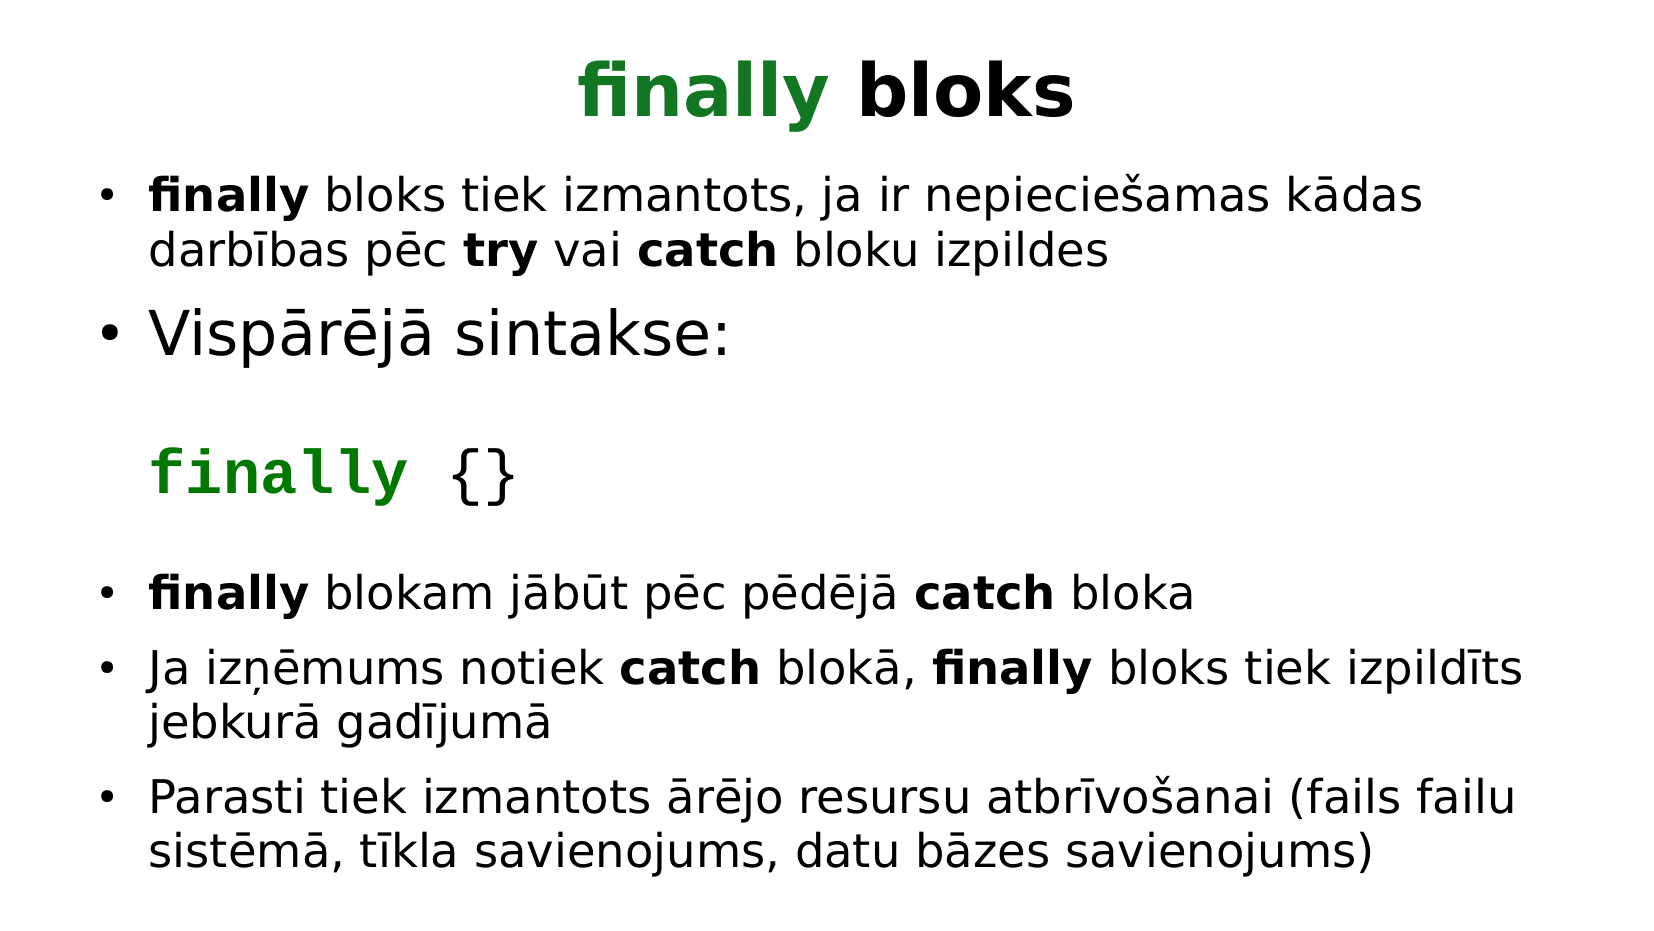

# finally bloks
finally bloks tiek izmantots, ja ir nepieciešamas kādas darbības pēc try vai catch bloku izpildes
Vispārējā sintakse:
finally {}
finally blokam jābūt pēc pēdējā catch bloka
Ja izņēmums notiek catch blokā, finally bloks tiek izpildīts jebkurā gadījumā
Parasti tiek izmantots ārējo resursu atbrīvošanai (fails failu sistēmā, tīkla savienojums, datu bāzes savienojums)